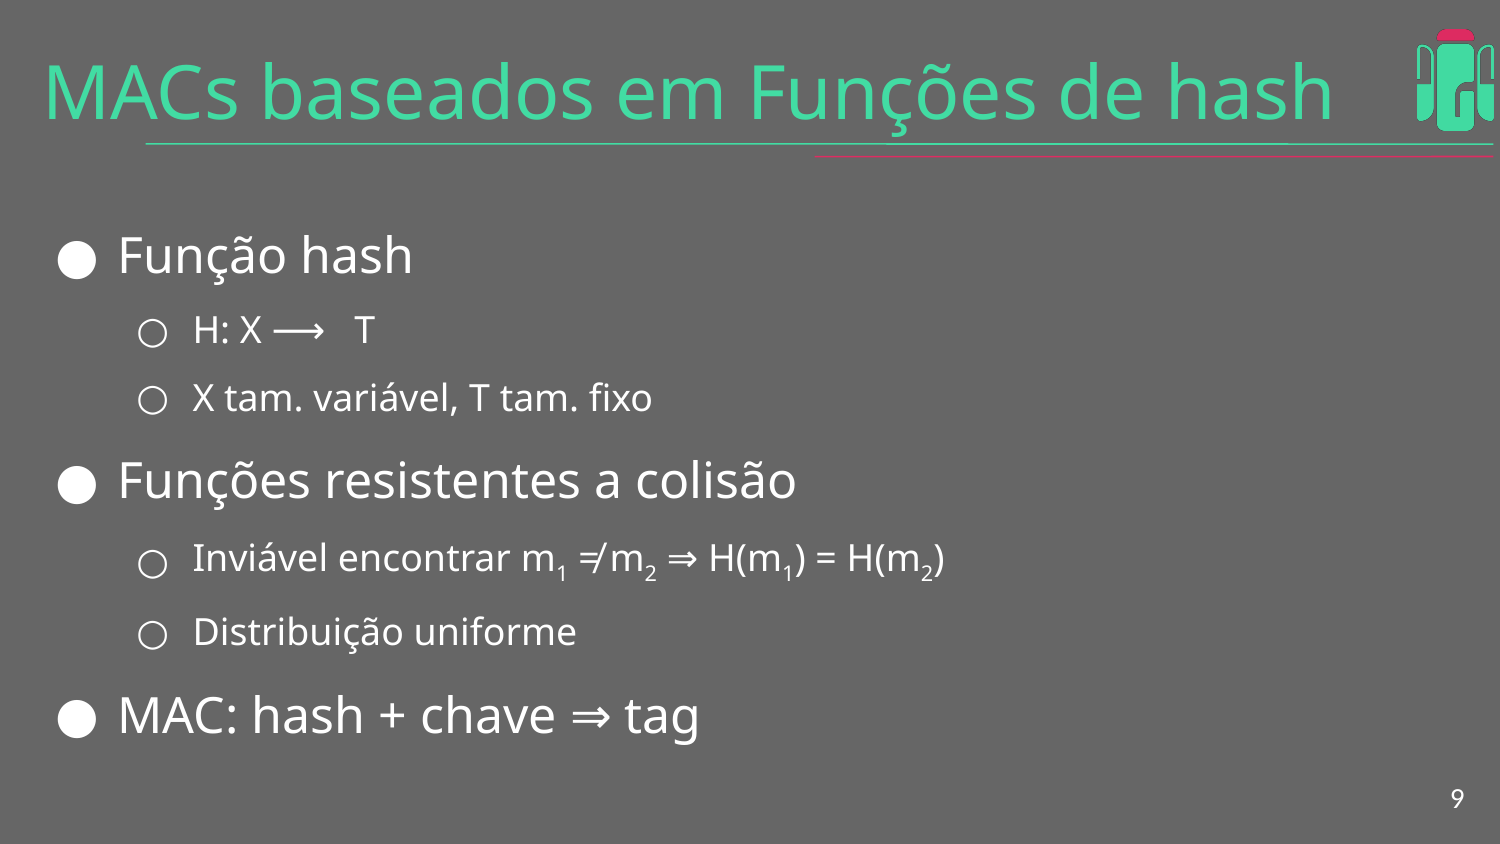

# MACs baseados em Funções de hash
Função hash
H: X ⟶ T
X tam. variável, T tam. fixo
Funções resistentes a colisão
Inviável encontrar m1 ≠ m2 ⇒ H(m1) = H(m2)
Distribuição uniforme
MAC: hash + chave ⇒ tag